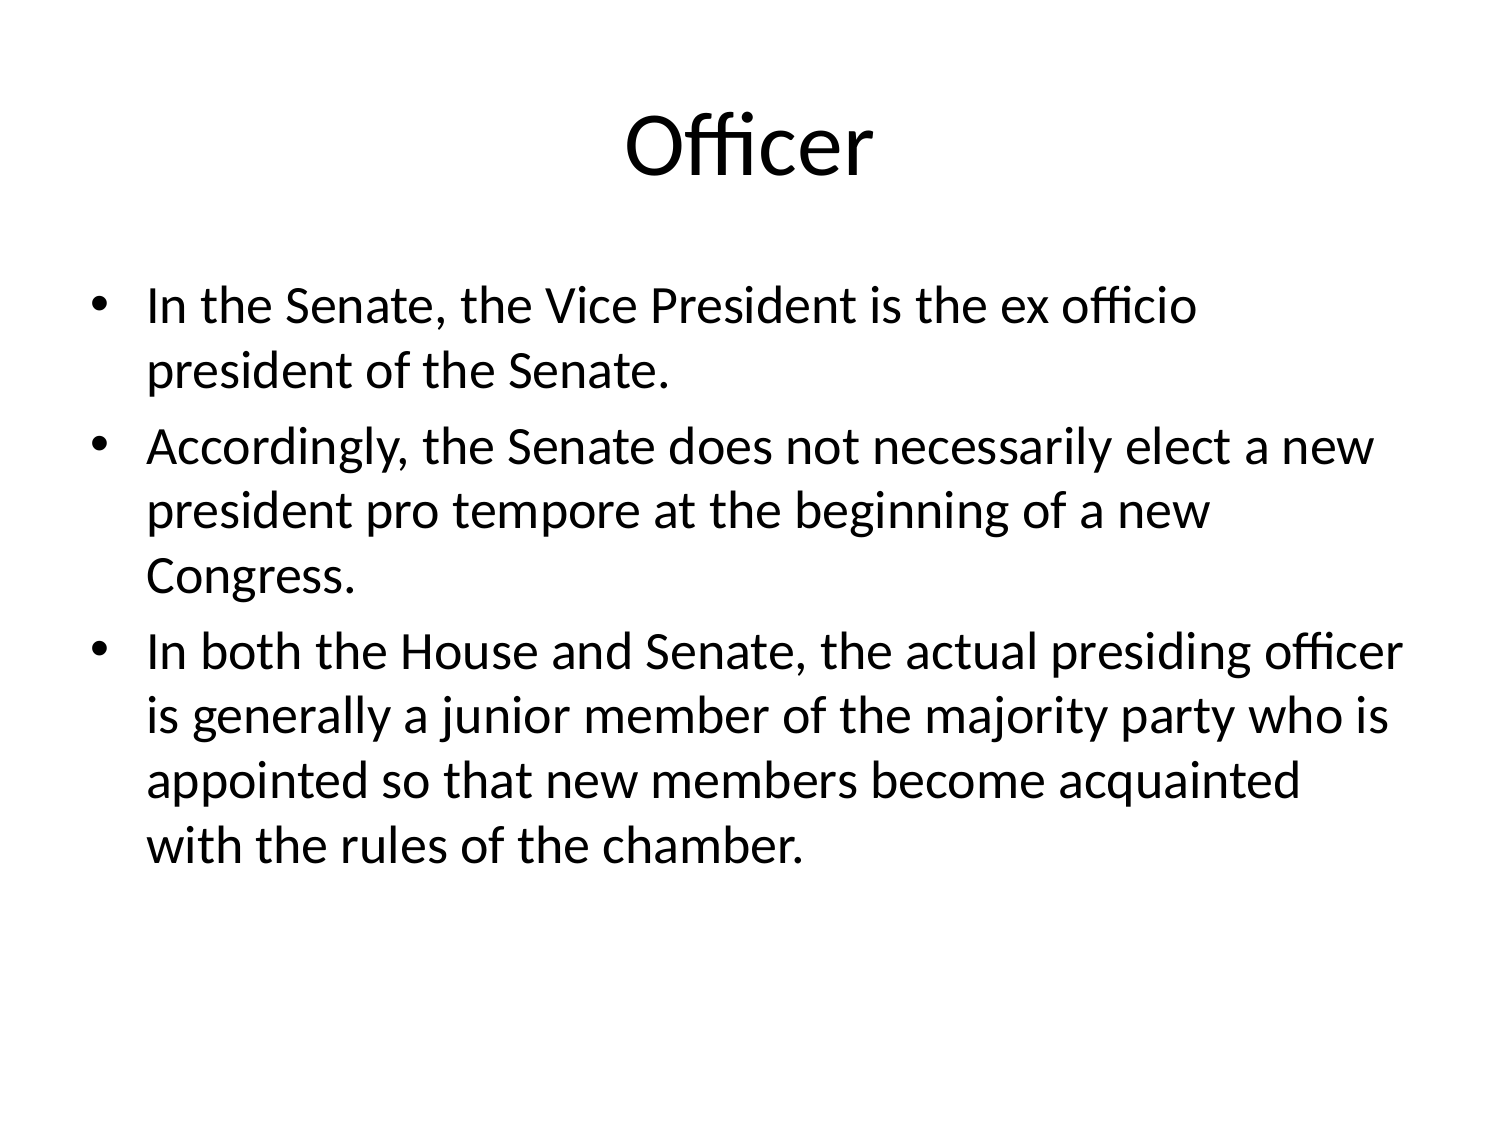

# Officer
In the Senate, the Vice President is the ex officio president of the Senate.
Accordingly, the Senate does not necessarily elect a new president pro tempore at the beginning of a new Congress.
In both the House and Senate, the actual presiding officer is generally a junior member of the majority party who is appointed so that new members become acquainted with the rules of the chamber.